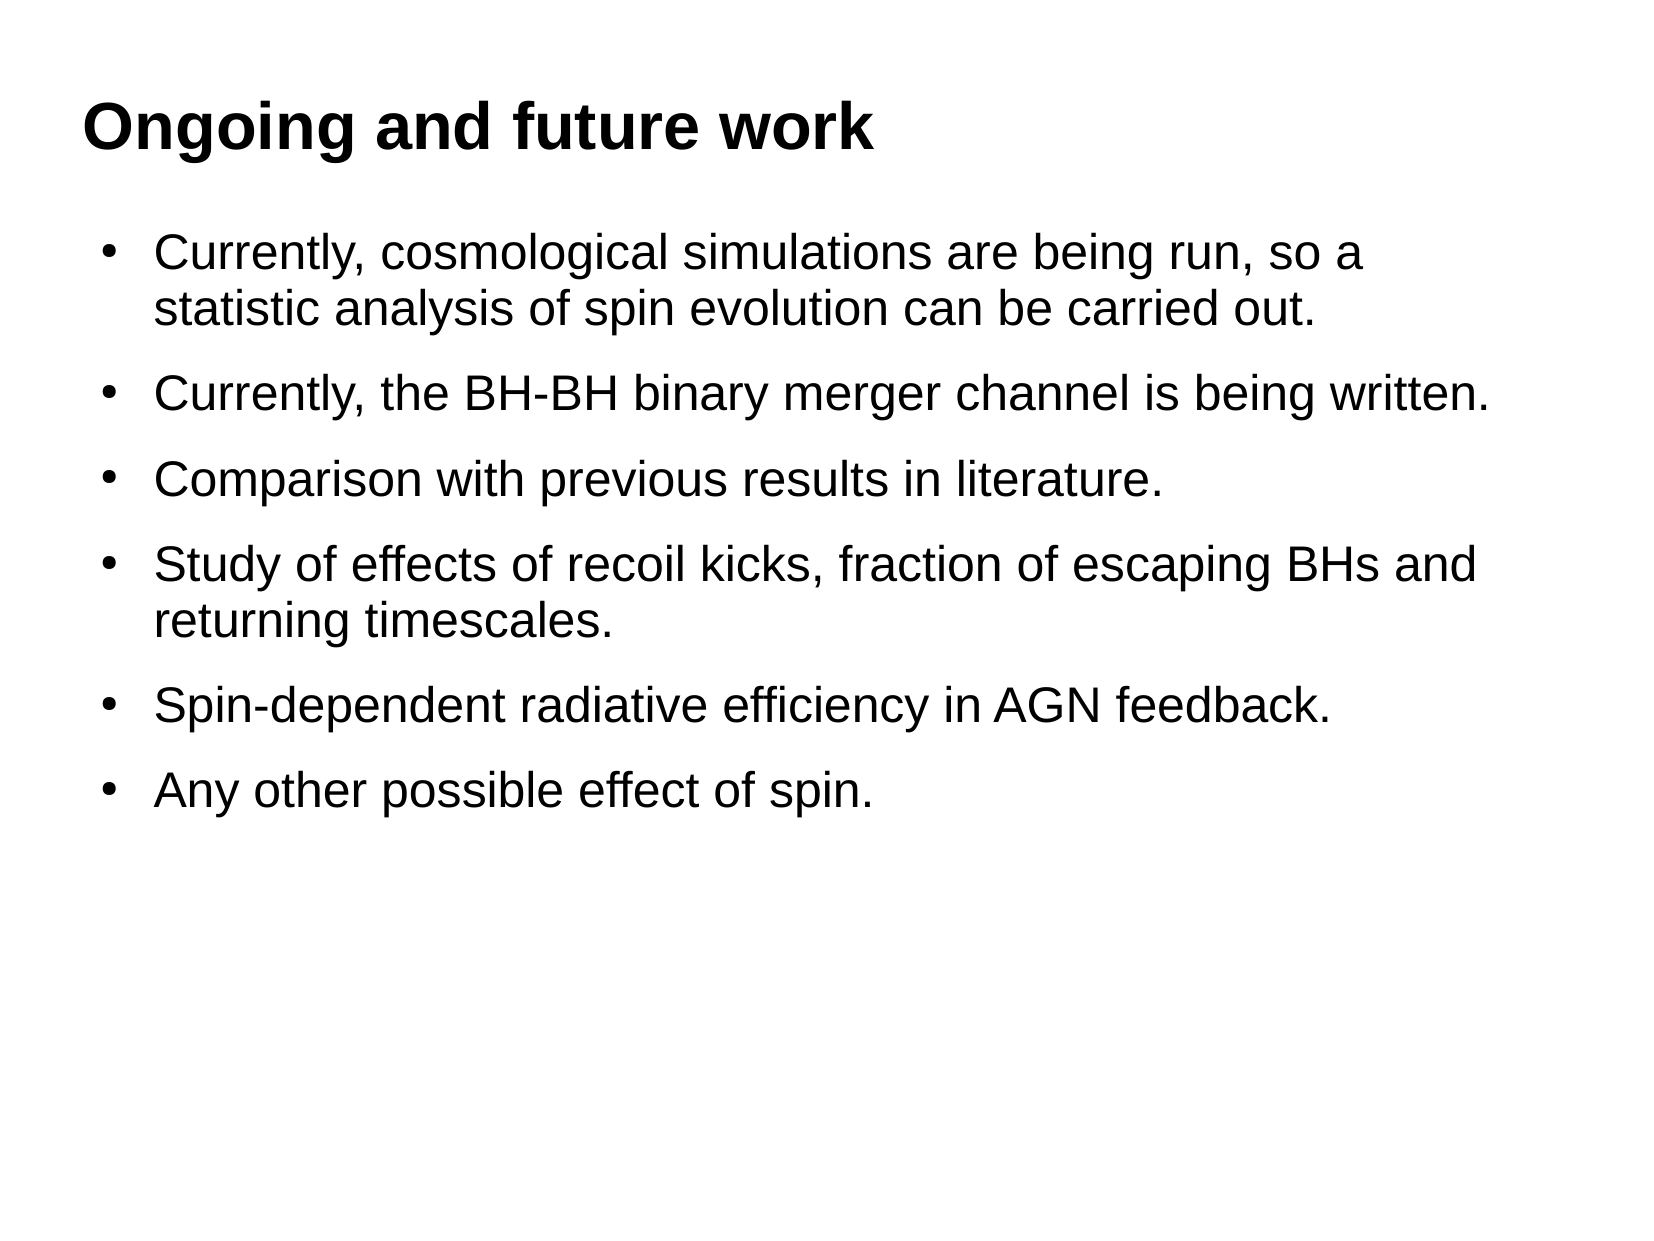

Ongoing and future work
# Currently, cosmological simulations are being run, so a statistic analysis of spin evolution can be carried out.
Currently, the BH-BH binary merger channel is being written.
Comparison with previous results in literature.
Study of effects of recoil kicks, fraction of escaping BHs and returning timescales.
Spin-dependent radiative efficiency in AGN feedback.
Any other possible effect of spin.